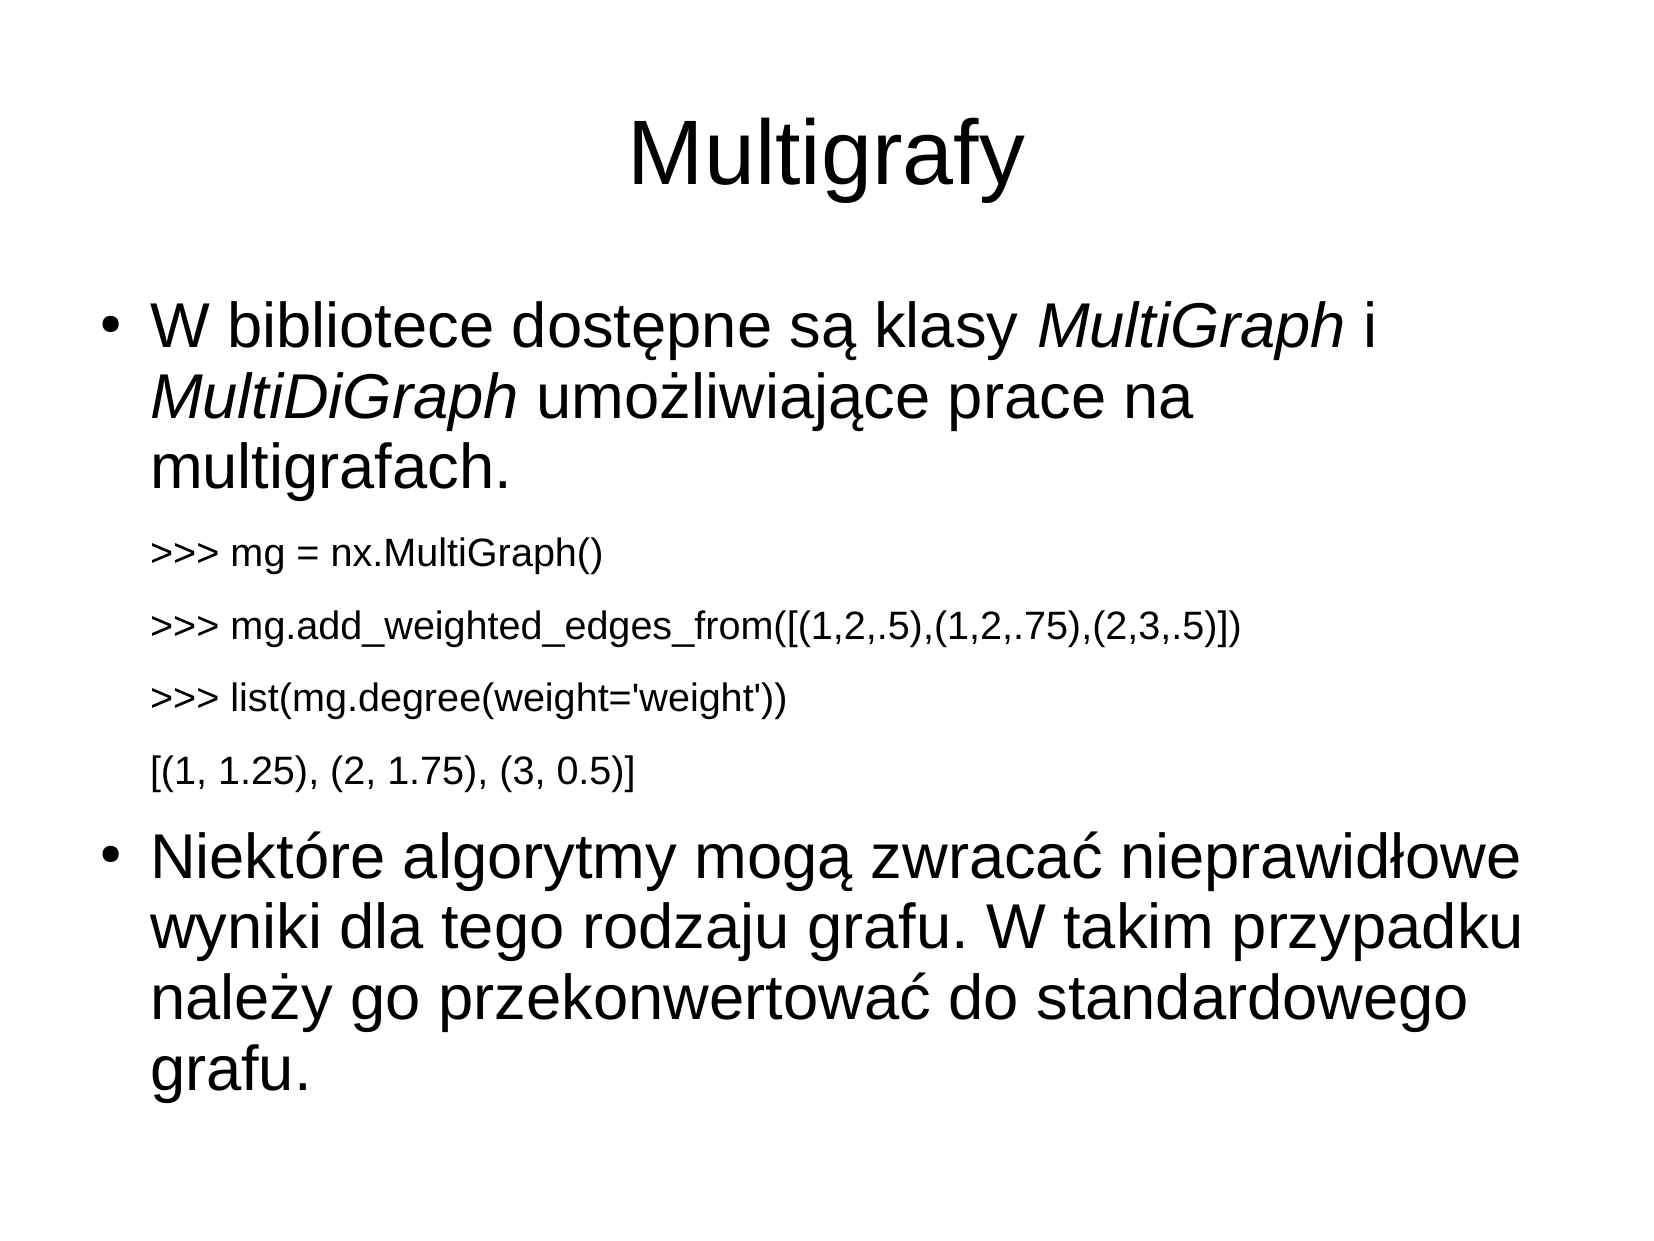

# Multigrafy
W bibliotece dostępne są klasy MultiGraph i MultiDiGraph umożliwiające prace na multigrafach.
>>> mg = nx.MultiGraph()
>>> mg.add_weighted_edges_from([(1,2,.5),(1,2,.75),(2,3,.5)])
>>> list(mg.degree(weight='weight'))
[(1, 1.25), (2, 1.75), (3, 0.5)]
Niektóre algorytmy mogą zwracać nieprawidłowe wyniki dla tego rodzaju grafu. W takim przypadku należy go przekonwertować do standardowego grafu.